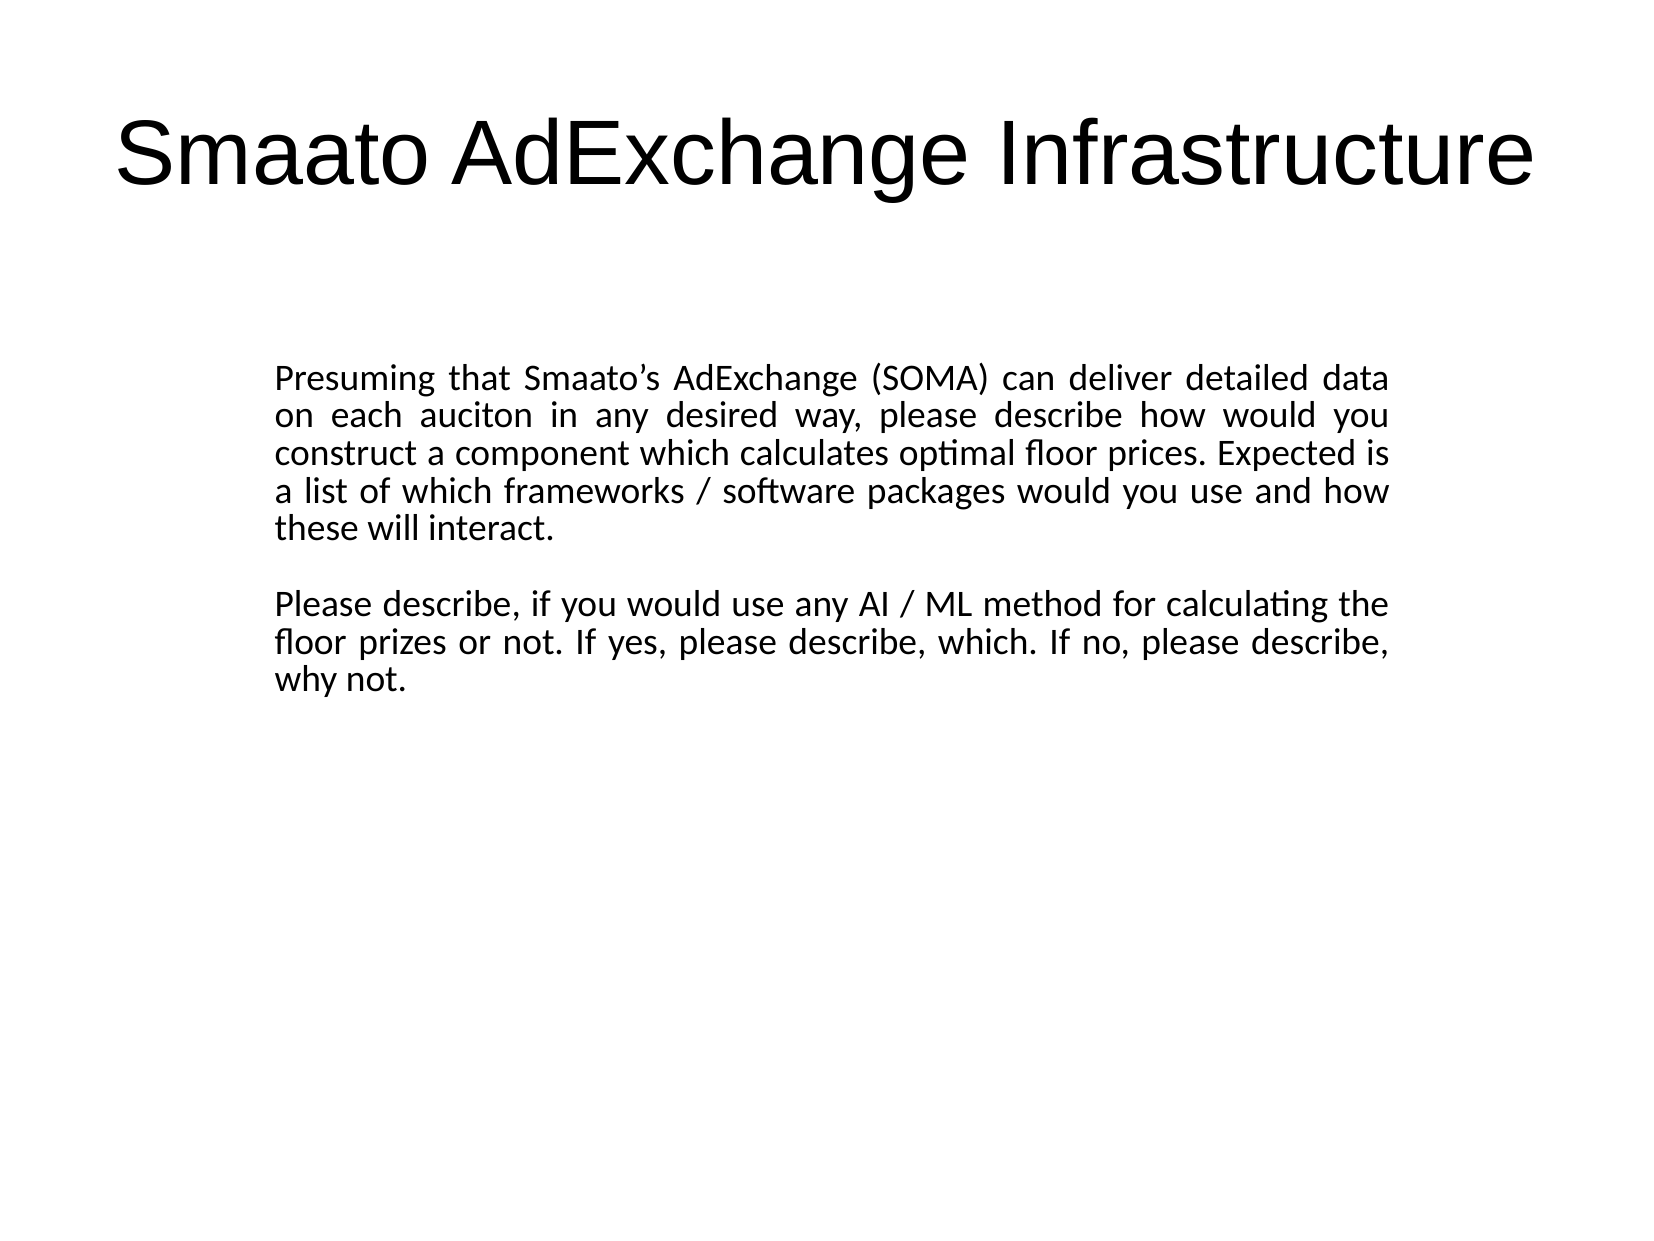

#
Smaato AdExchange Infrastructure
Presuming that Smaato’s AdExchange (SOMA) can deliver detailed data on each auciton in any desired way, please describe how would you construct a component which calculates optimal floor prices. Expected is a list of which frameworks / software packages would you use and how these will interact.
Please describe, if you would use any AI / ML method for calculating the floor prizes or not. If yes, please describe, which. If no, please describe, why not.